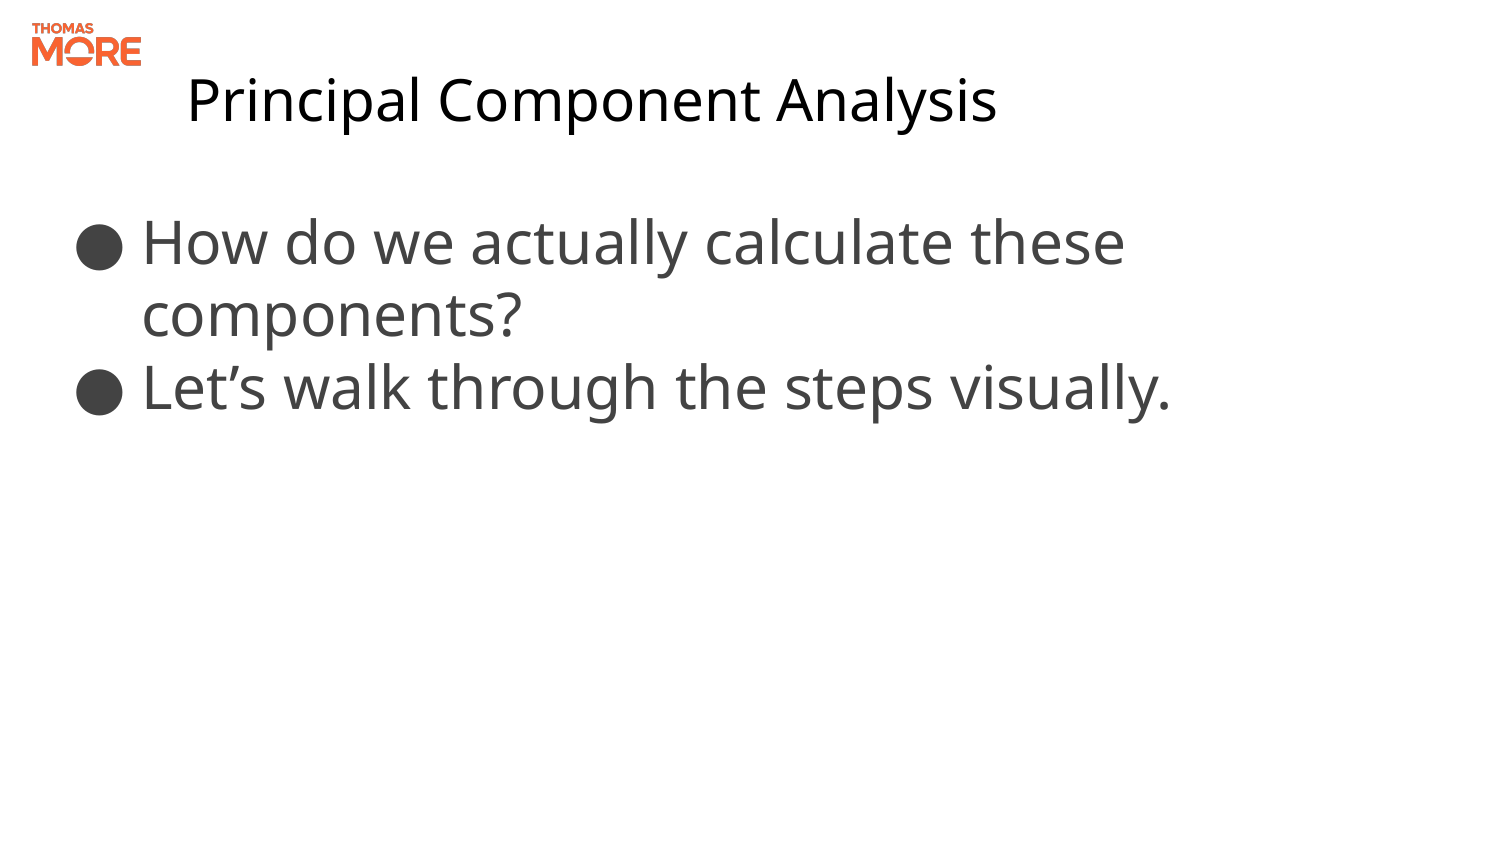

# Principal Component Analysis
How do we actually calculate these components?
Let’s walk through the steps visually.